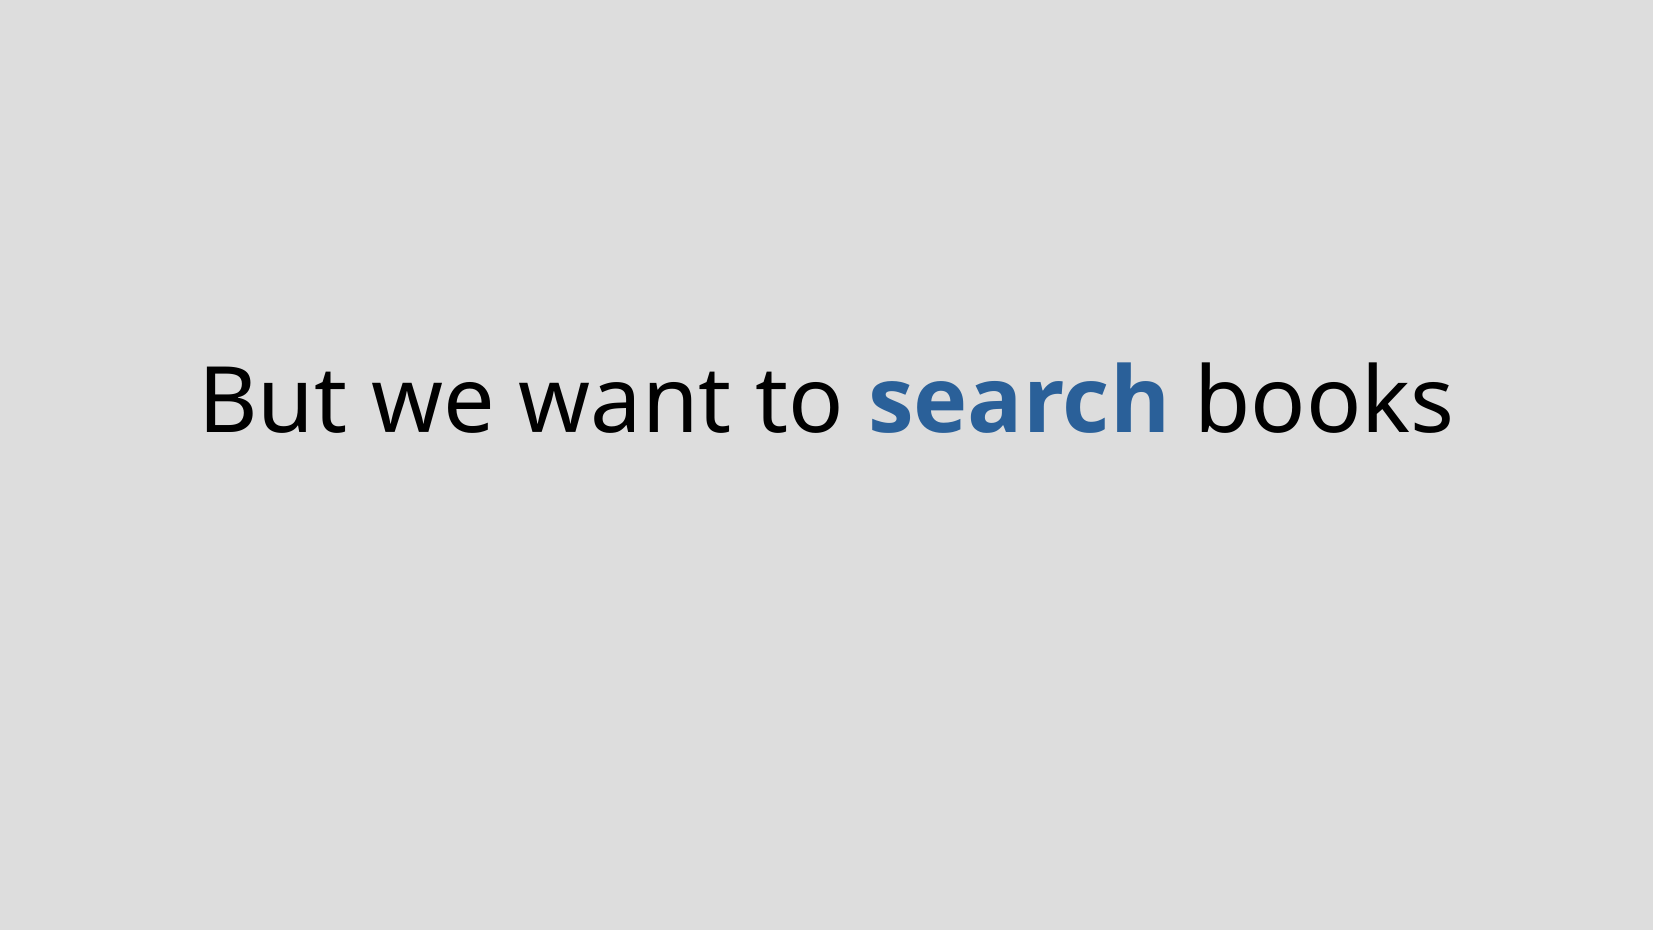

# But we want to search books